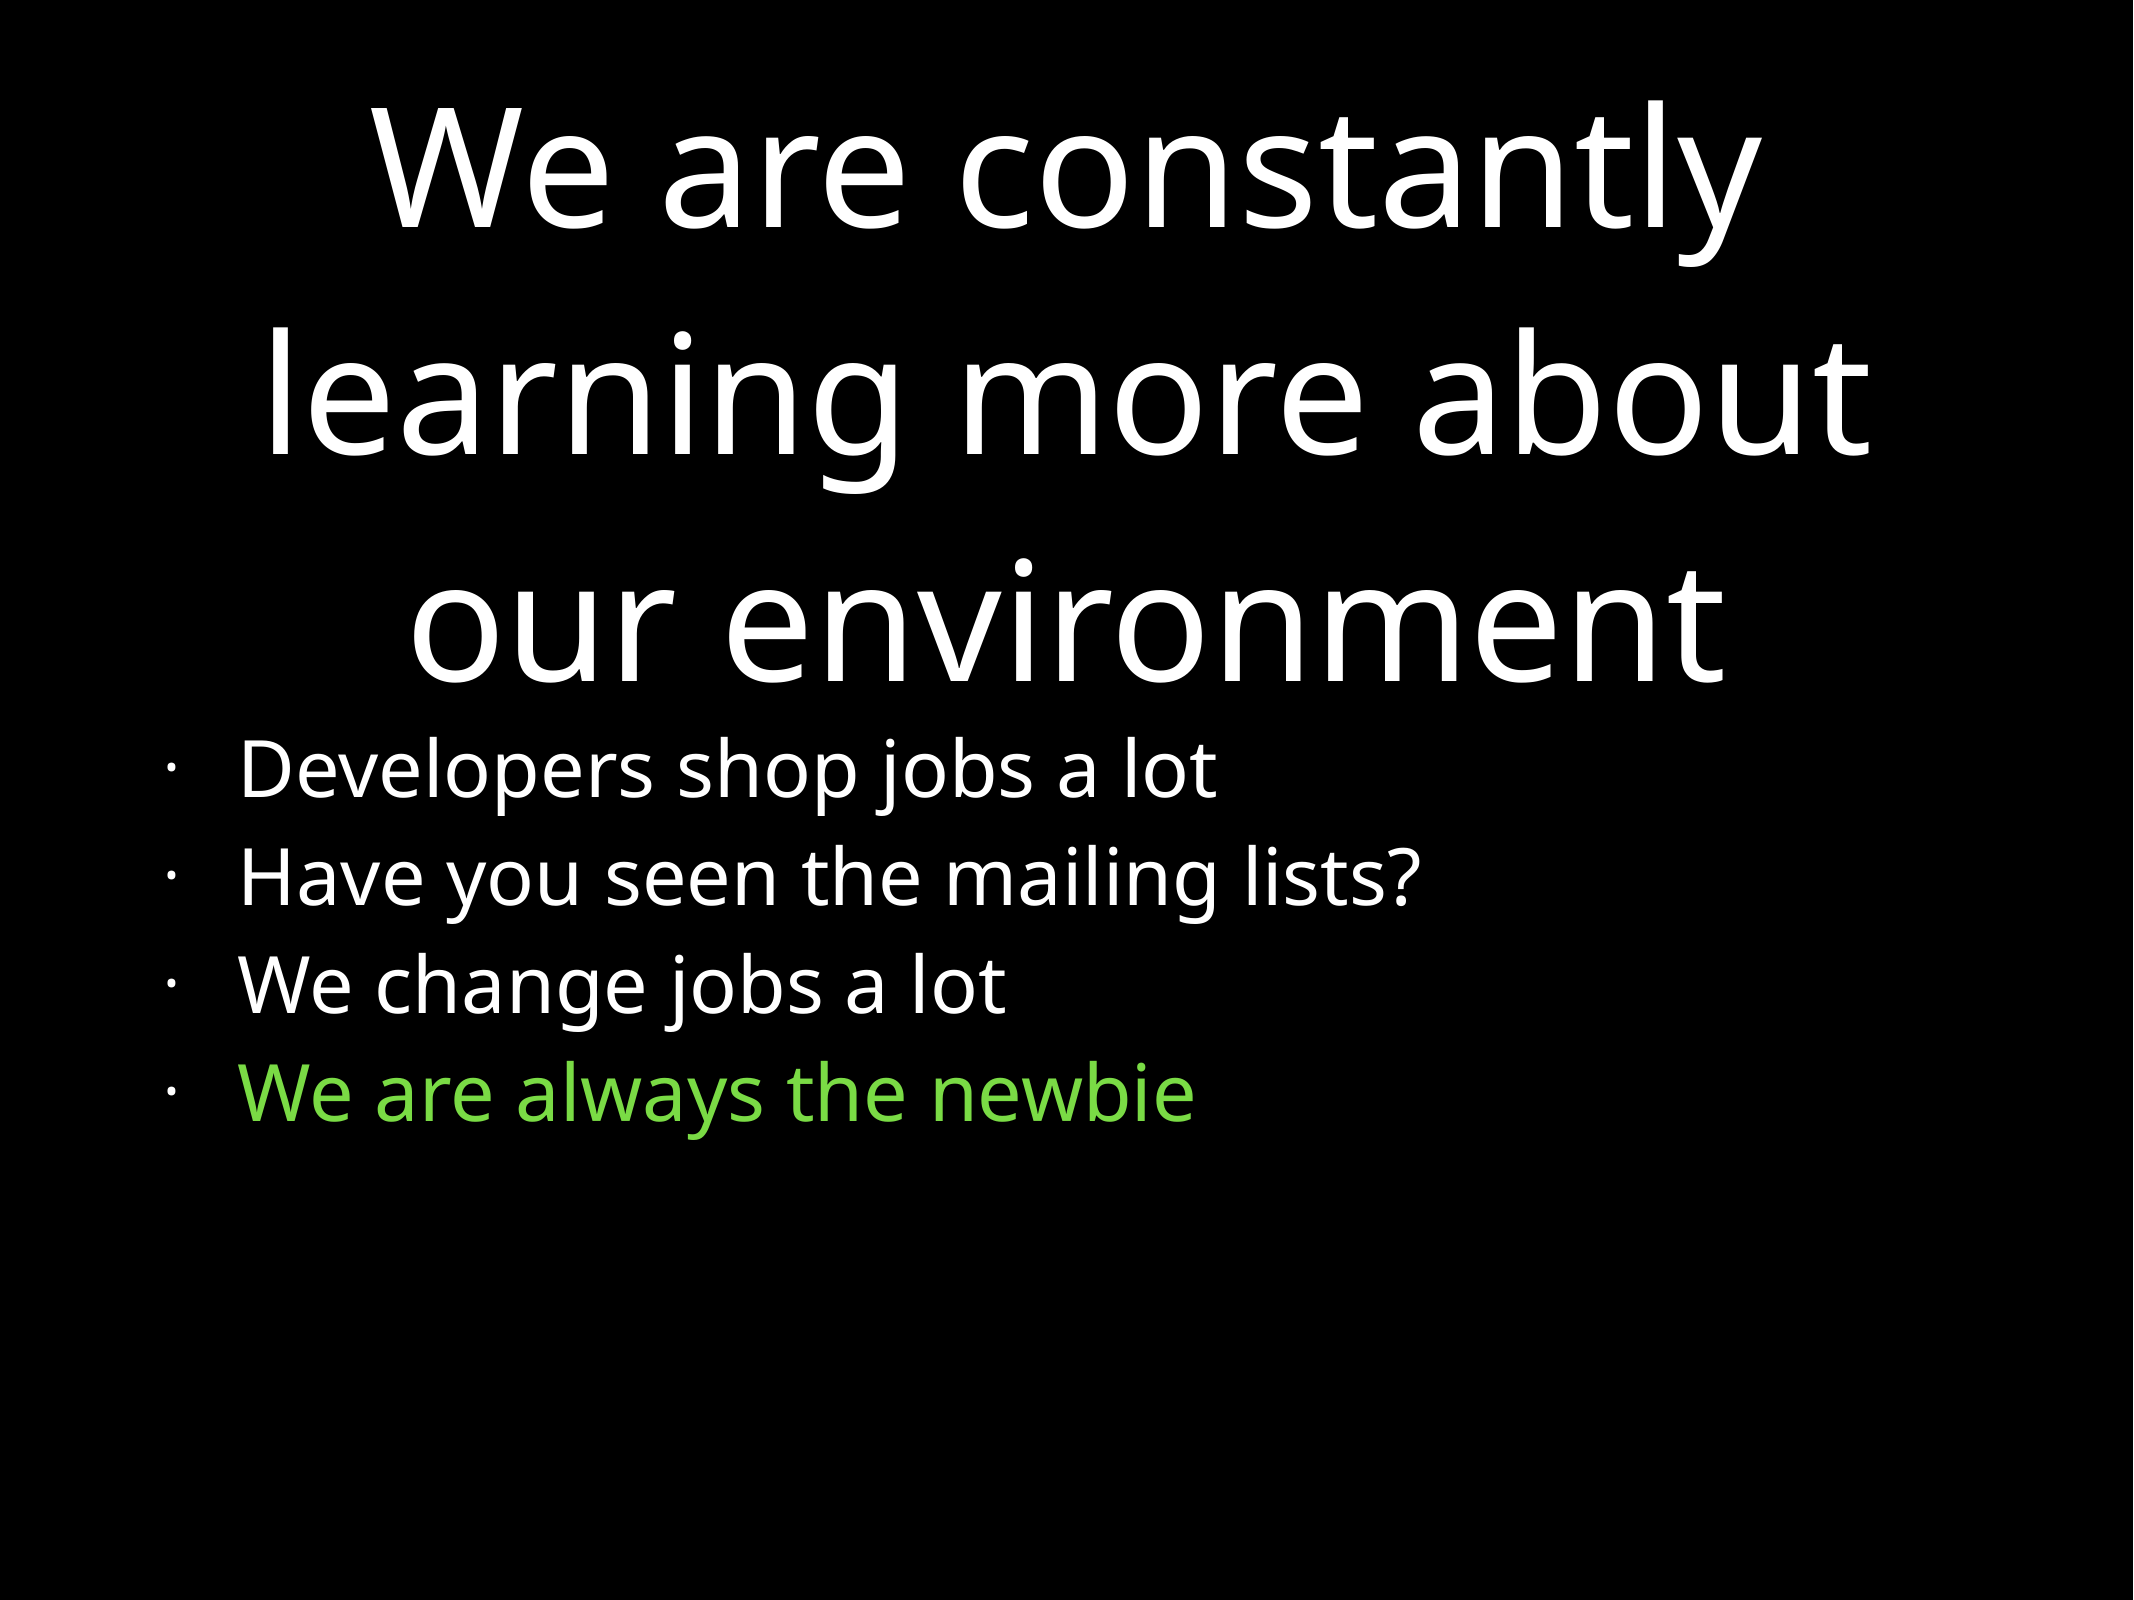

We are constantly learning more about our environment
Developers shop jobs a lot
Have you seen the mailing lists?
We change jobs a lot
We are always the newbie